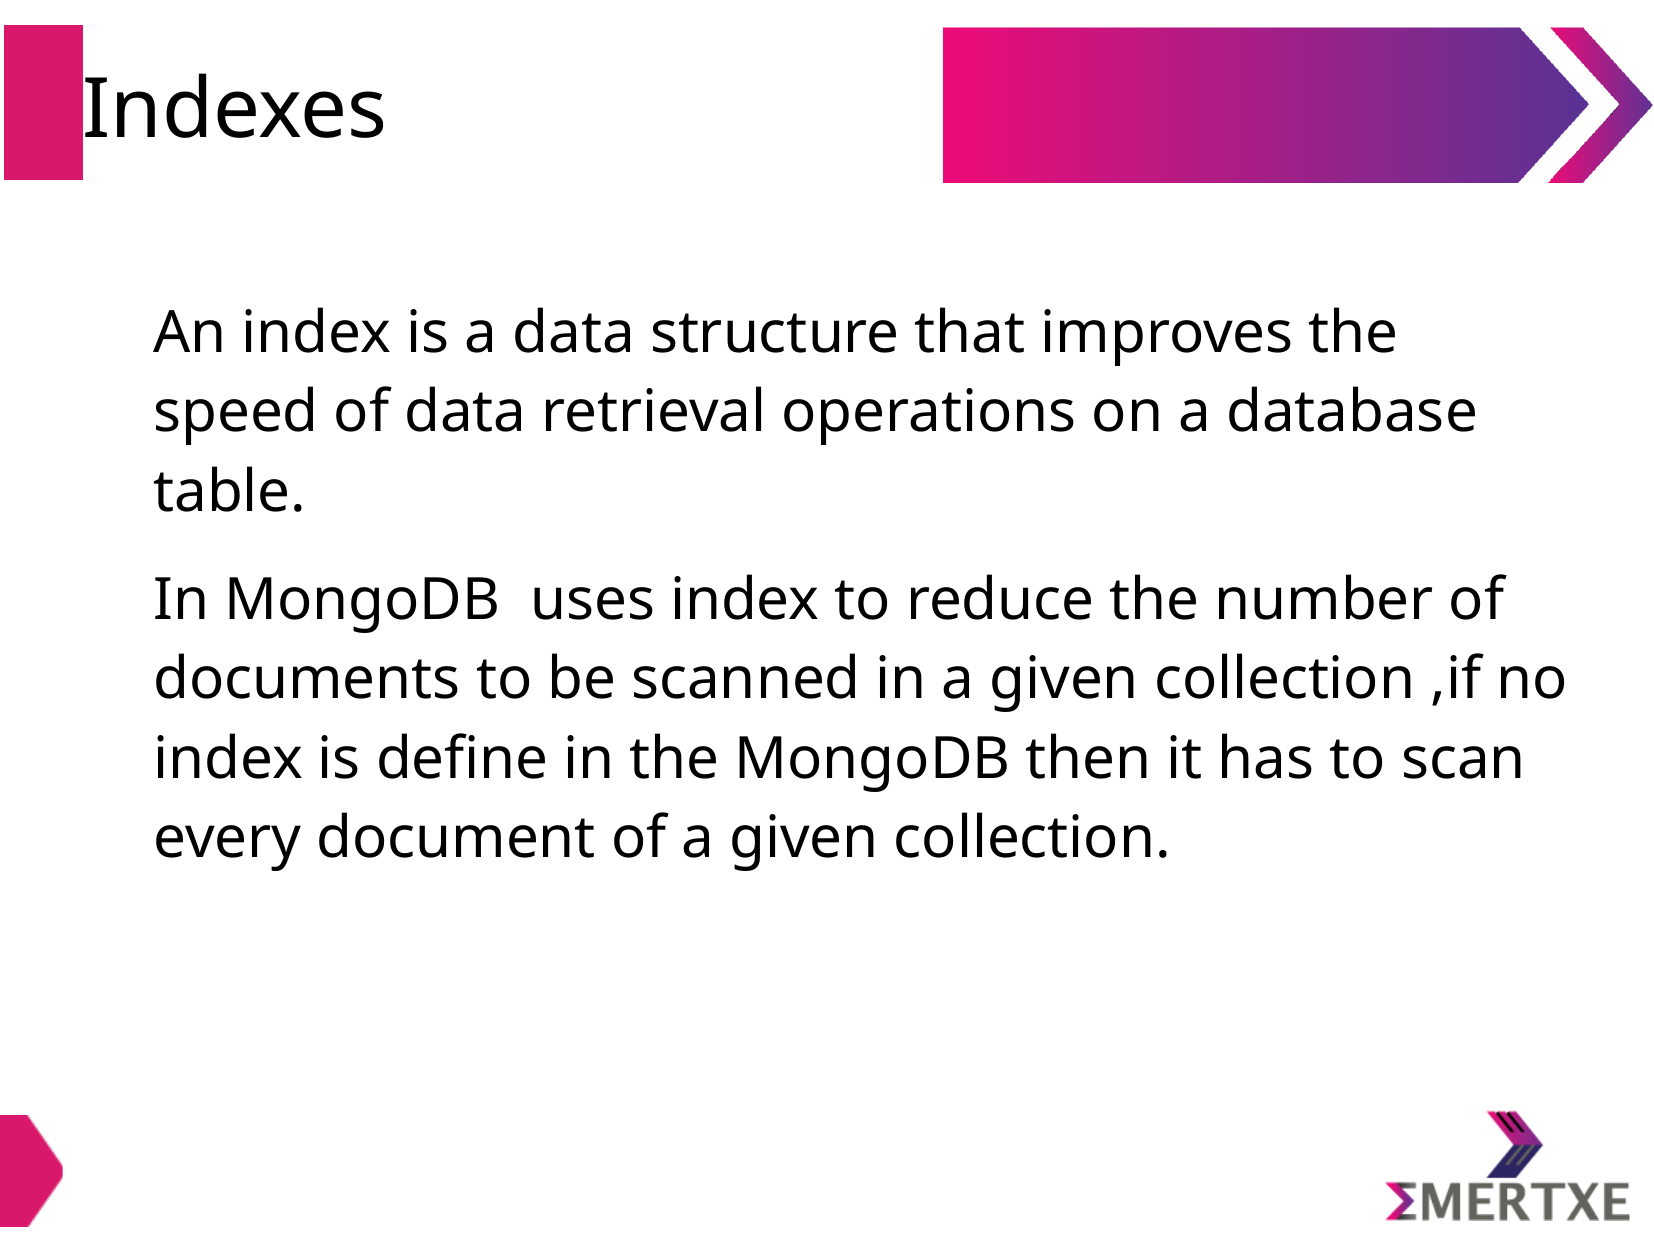

# Indexes
An index is a data structure that improves the speed of data retrieval operations on a database table.
In MongoDB uses index to reduce the number of documents to be scanned in a given collection ,if no index is define in the MongoDB then it has to scan every document of a given collection.